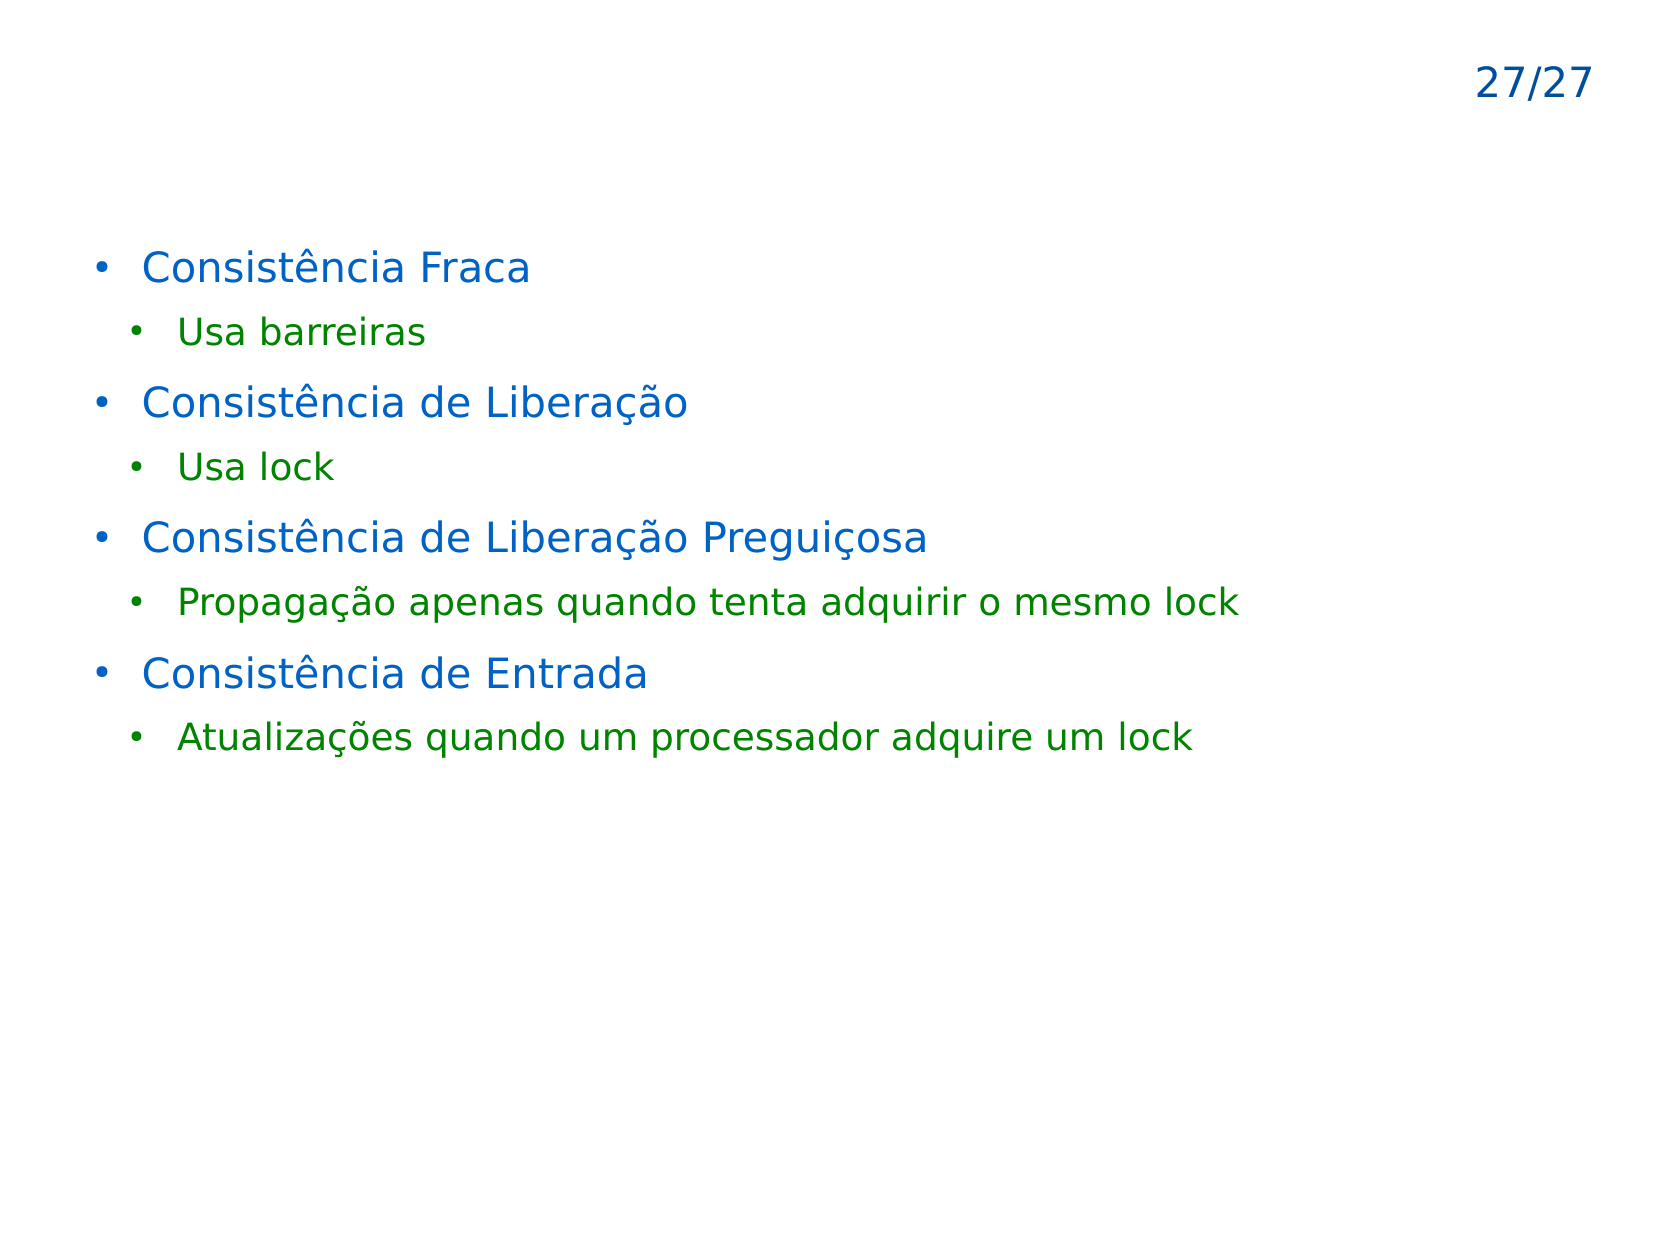

#
27
Consistência Fraca
Usa barreiras
Consistência de Liberação
Usa lock
Consistência de Liberação Preguiçosa
Propagação apenas quando tenta adquirir o mesmo lock
Consistência de Entrada
Atualizações quando um processador adquire um lock